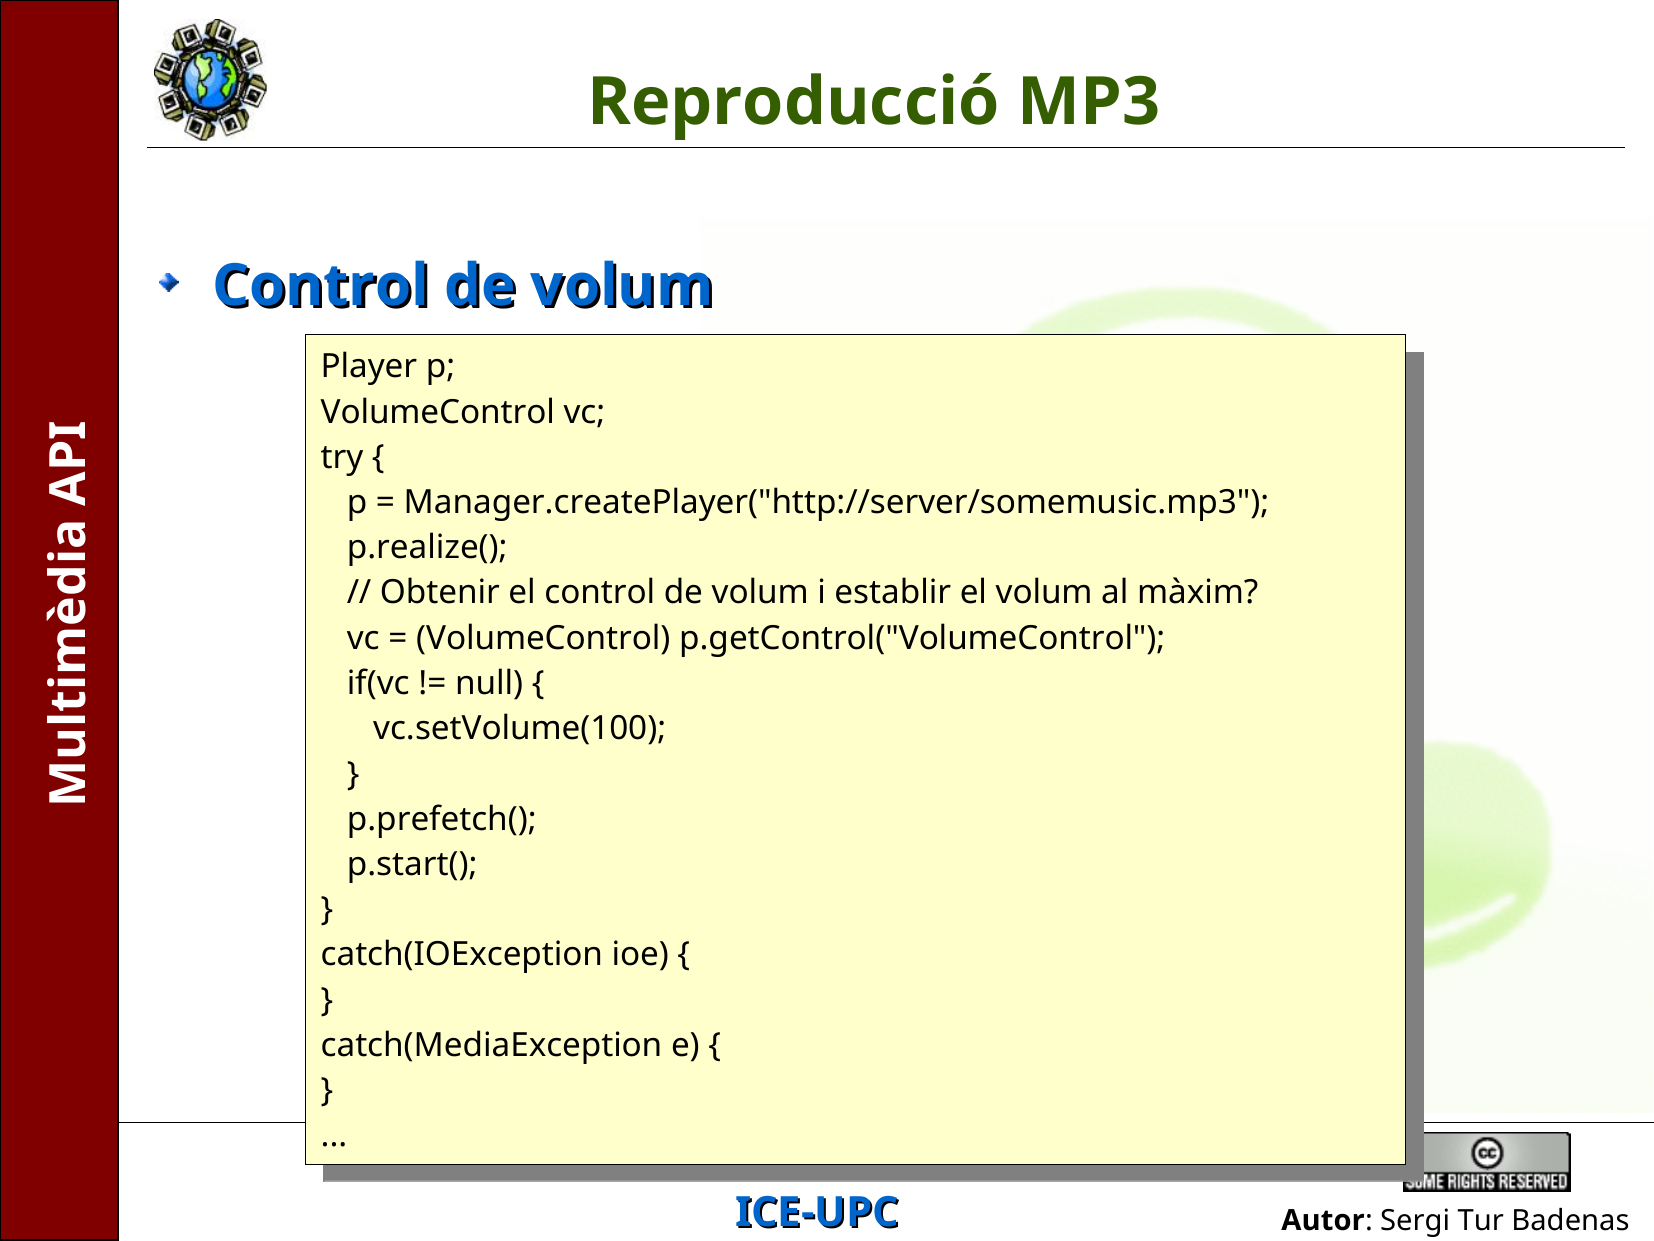

# Reproducció MP3
Control de volum
Player p;
VolumeControl vc;
try {
 p = Manager.createPlayer("http://server/somemusic.mp3");
 p.realize();
 // Obtenir el control de volum i establir el volum al màxim?
 vc = (VolumeControl) p.getControl("VolumeControl");
 if(vc != null) {
 vc.setVolume(100);
 }
 p.prefetch();
 p.start();
}
catch(IOException ioe) {
}
catch(MediaException e) {
}
...